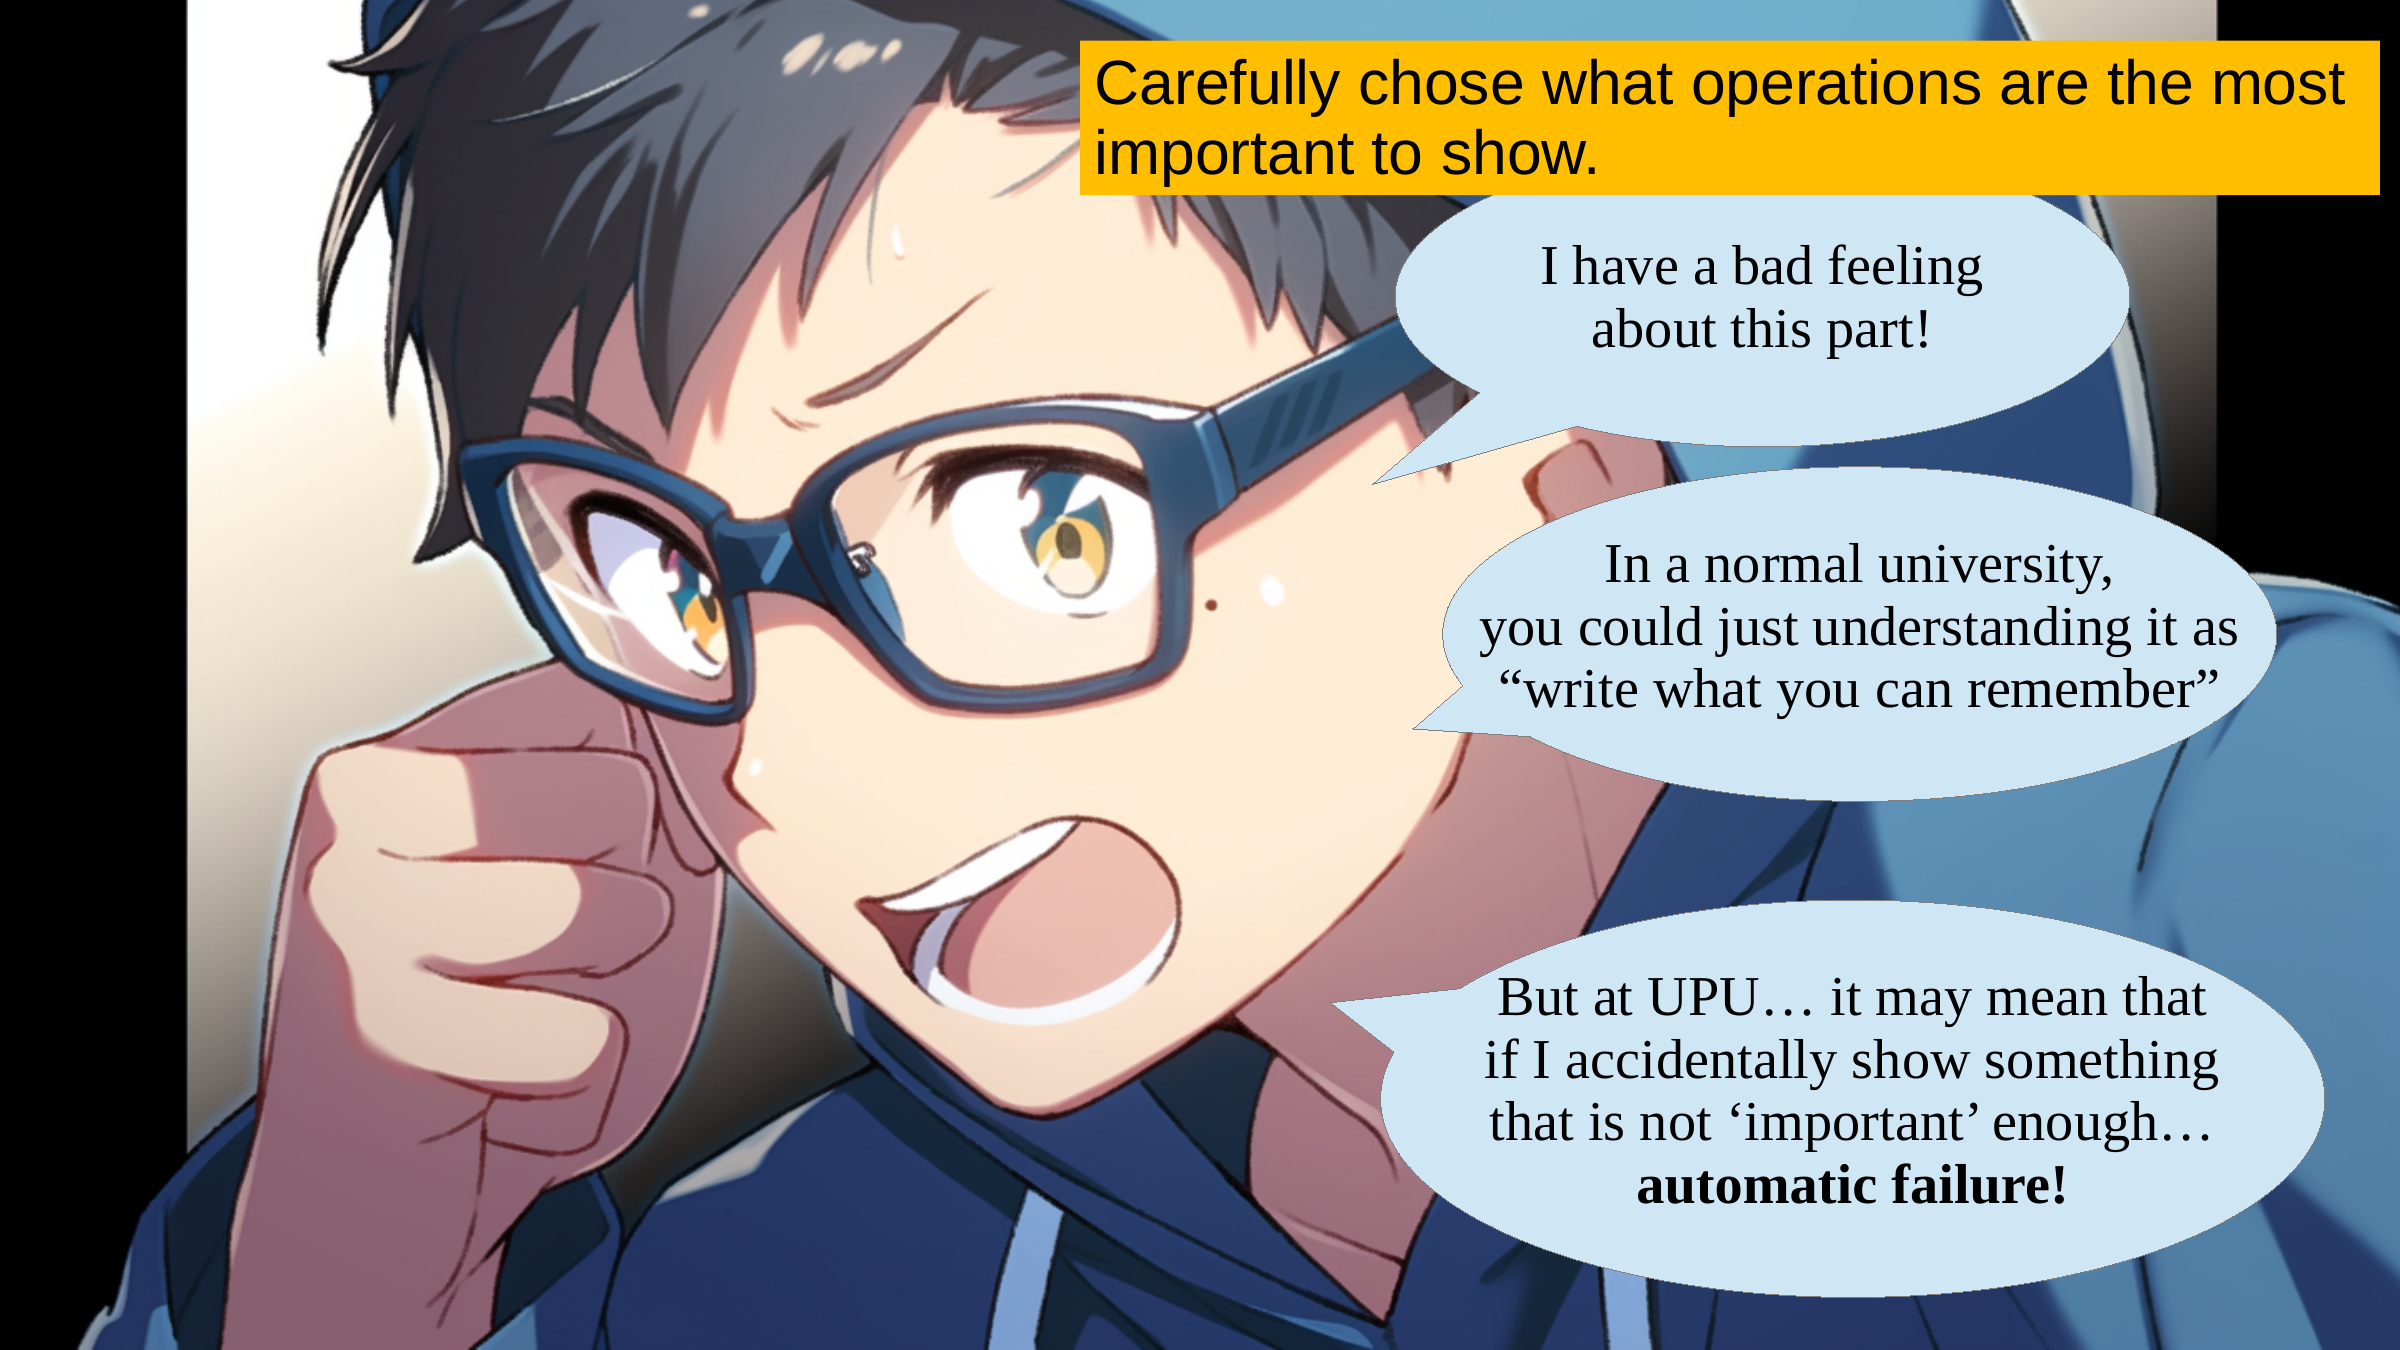

Carefully chose what operations are the most
important to show.
I have a bad feeling
about this part!
In a normal university,
 you could just understanding it as
“write what you can remember”
But at UPU… it may mean that
if I accidentally show something
that is not ‘important’ enough…
automatic failure!